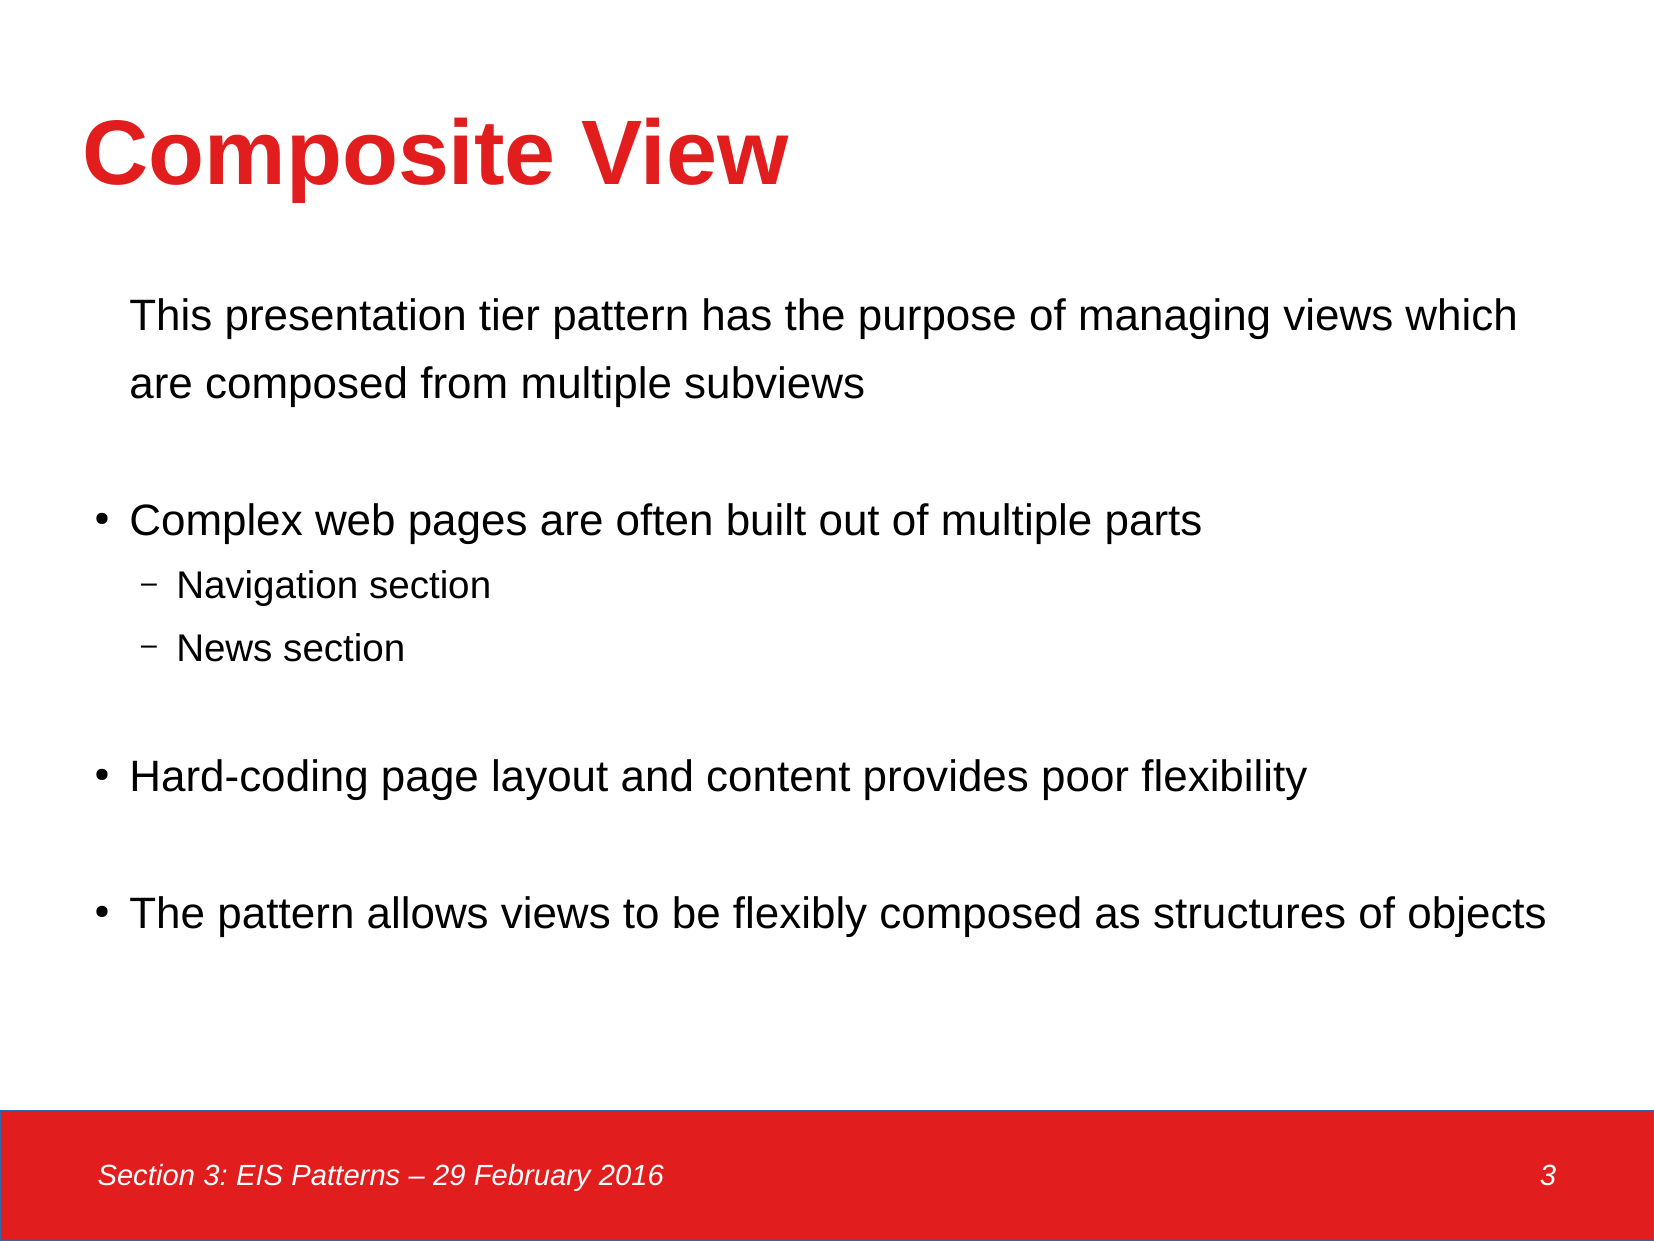

# Composite View
This presentation tier pattern has the purpose of managing views which are composed from multiple subviews
Complex web pages are often built out of multiple parts
Navigation section
News section
Hard-coding page layout and content provides poor flexibility
The pattern allows views to be flexibly composed as structures of objects